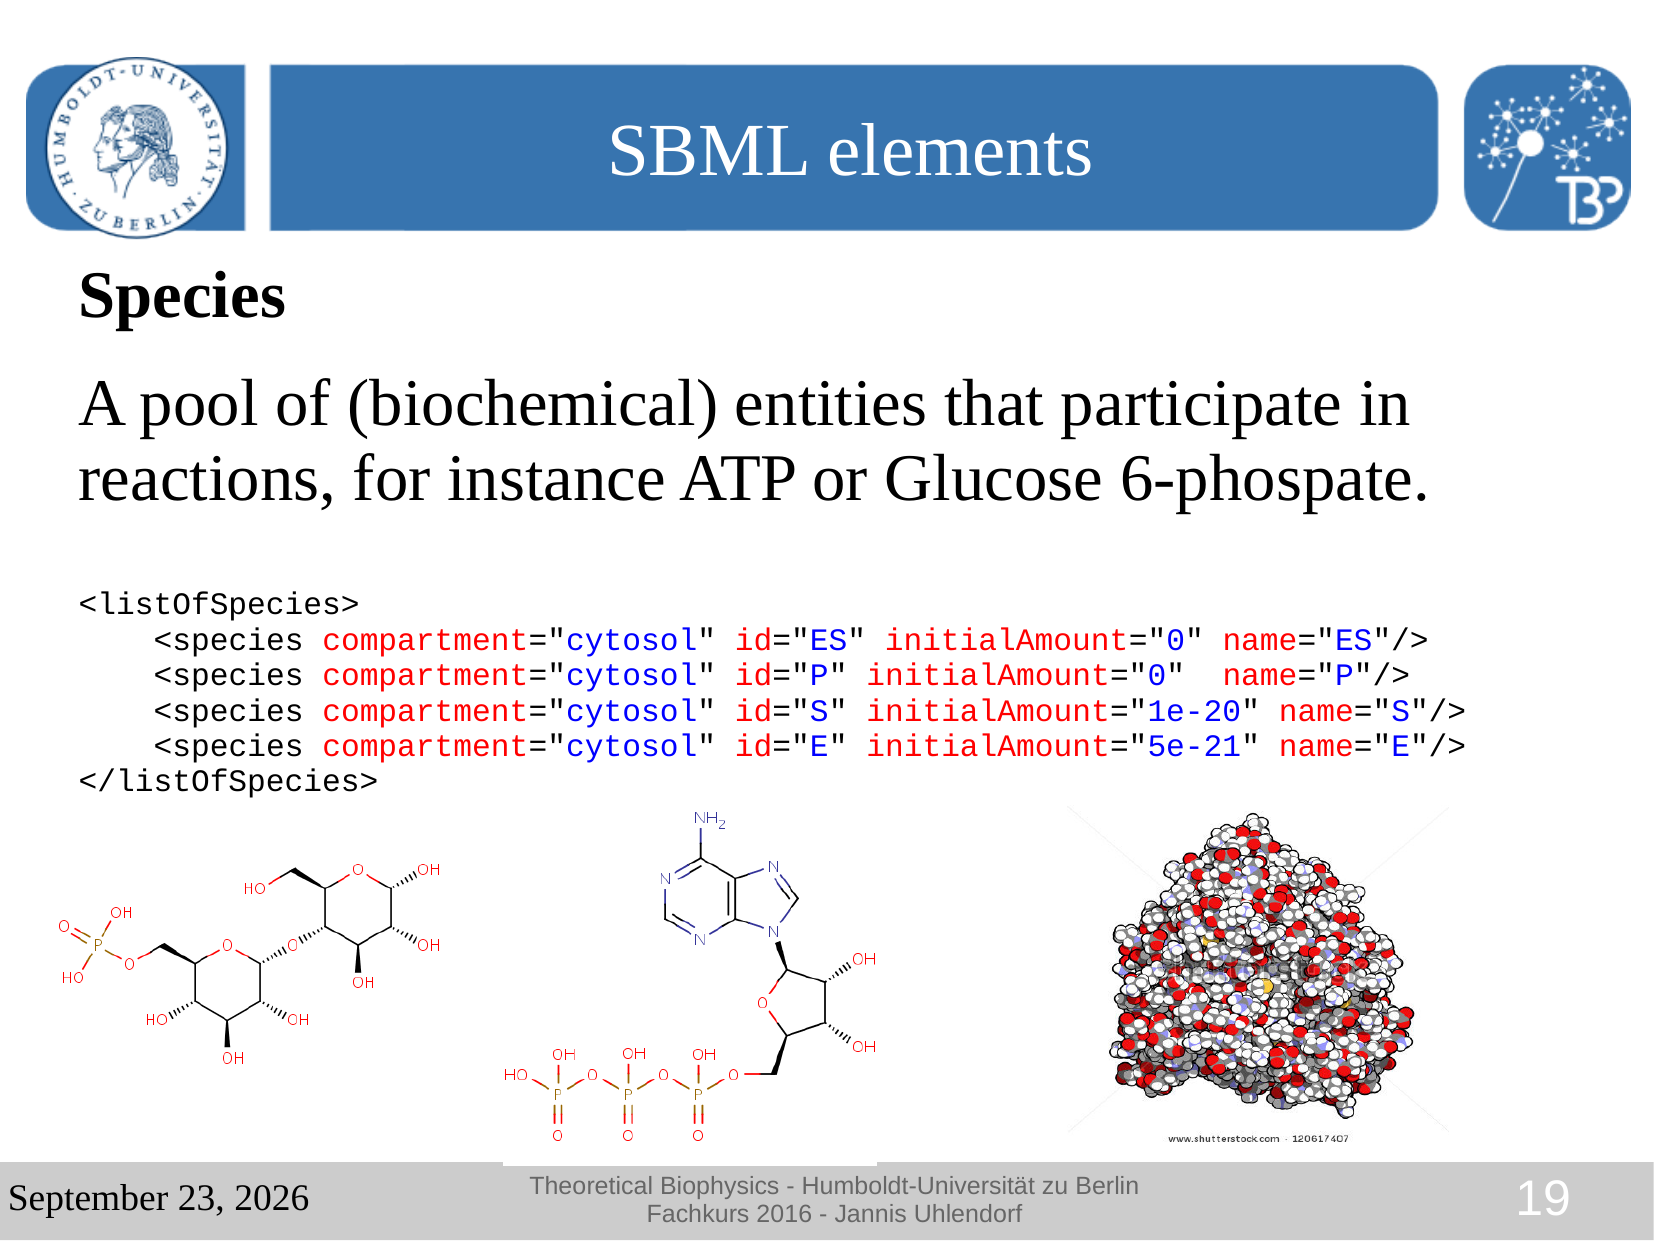

# SBML elements
Species
A pool of (biochemical) entities that participate in reactions, for instance ATP or Glucose 6-phospate.
<listOfSpecies>
	<species compartment="cytosol" id="ES" initialAmount="0" name="ES"/>
 <species compartment="cytosol" id="P" initialAmount="0" name="P"/>
 <species compartment="cytosol" id="S" initialAmount="1e-20" name="S"/>
 <species compartment="cytosol" id="E" initialAmount="5e-21" name="E"/>
</listOfSpecies>
19
Fachkurs WS 2013 - Timo Lubitz, Jannis Uhlendorf